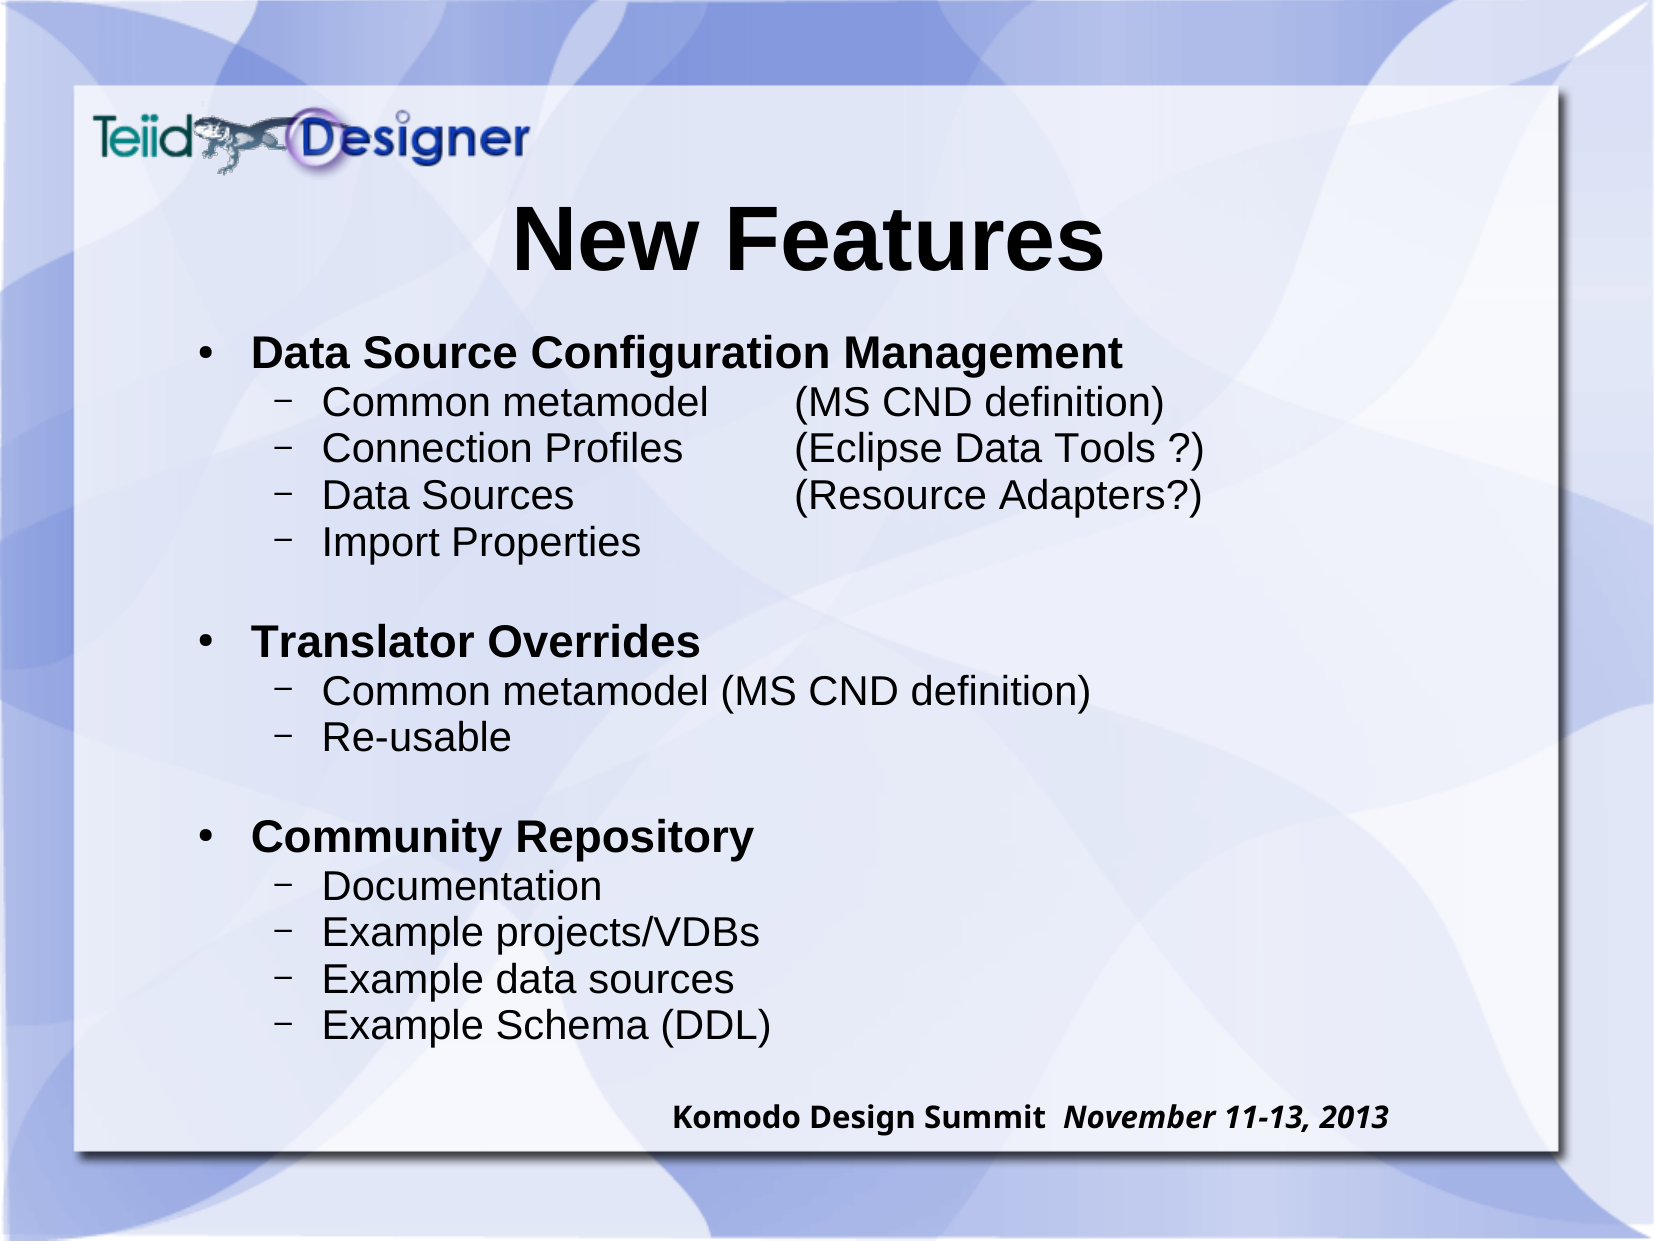

# New Features
Data Source Configuration Management
Common metamodel 	(MS CND definition)
Connection Profiles 	(Eclipse Data Tools ?)
Data Sources 		(Resource Adapters?)
Import Properties
Translator Overrides
Common metamodel (MS CND definition)
Re-usable
Community Repository
Documentation
Example projects/VDBs
Example data sources
Example Schema (DDL)